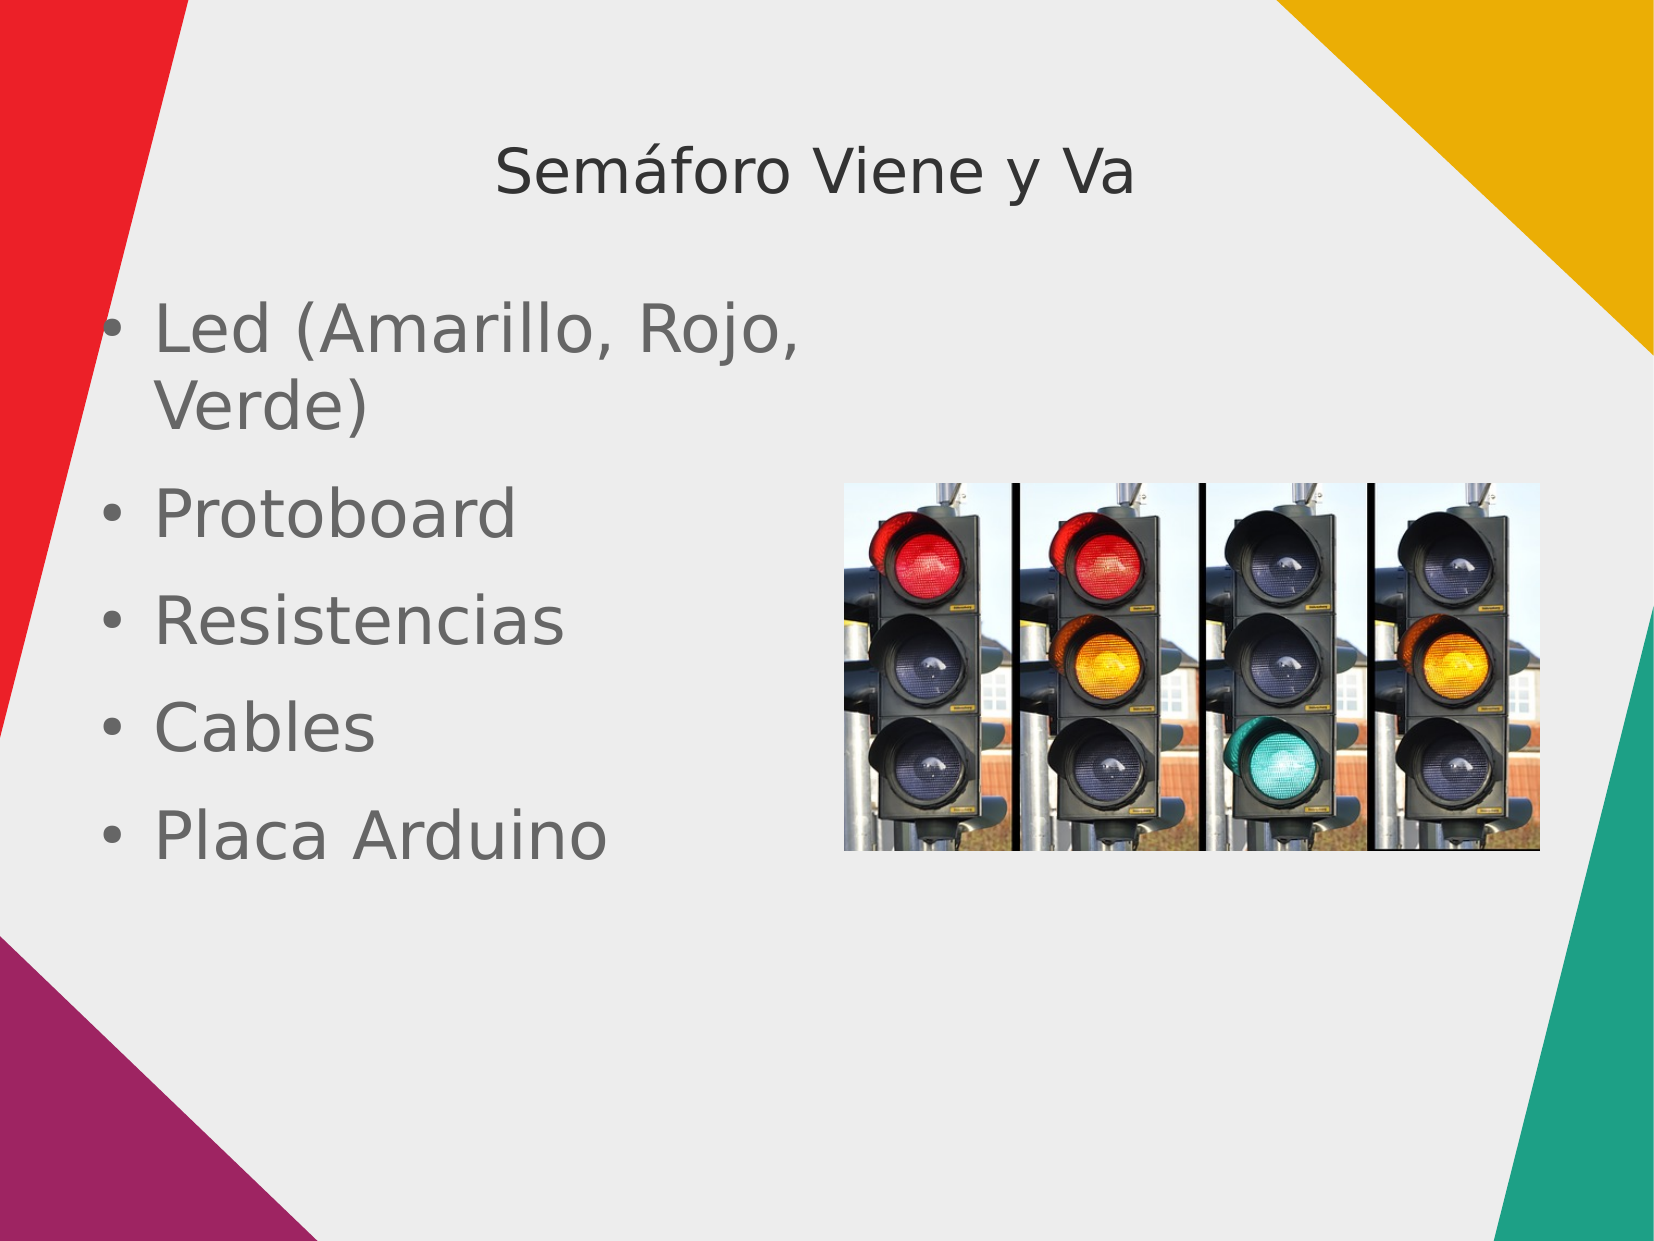

# Semáforo Viene y Va
Led (Amarillo, Rojo, Verde)
Protoboard
Resistencias
Cables
Placa Arduino